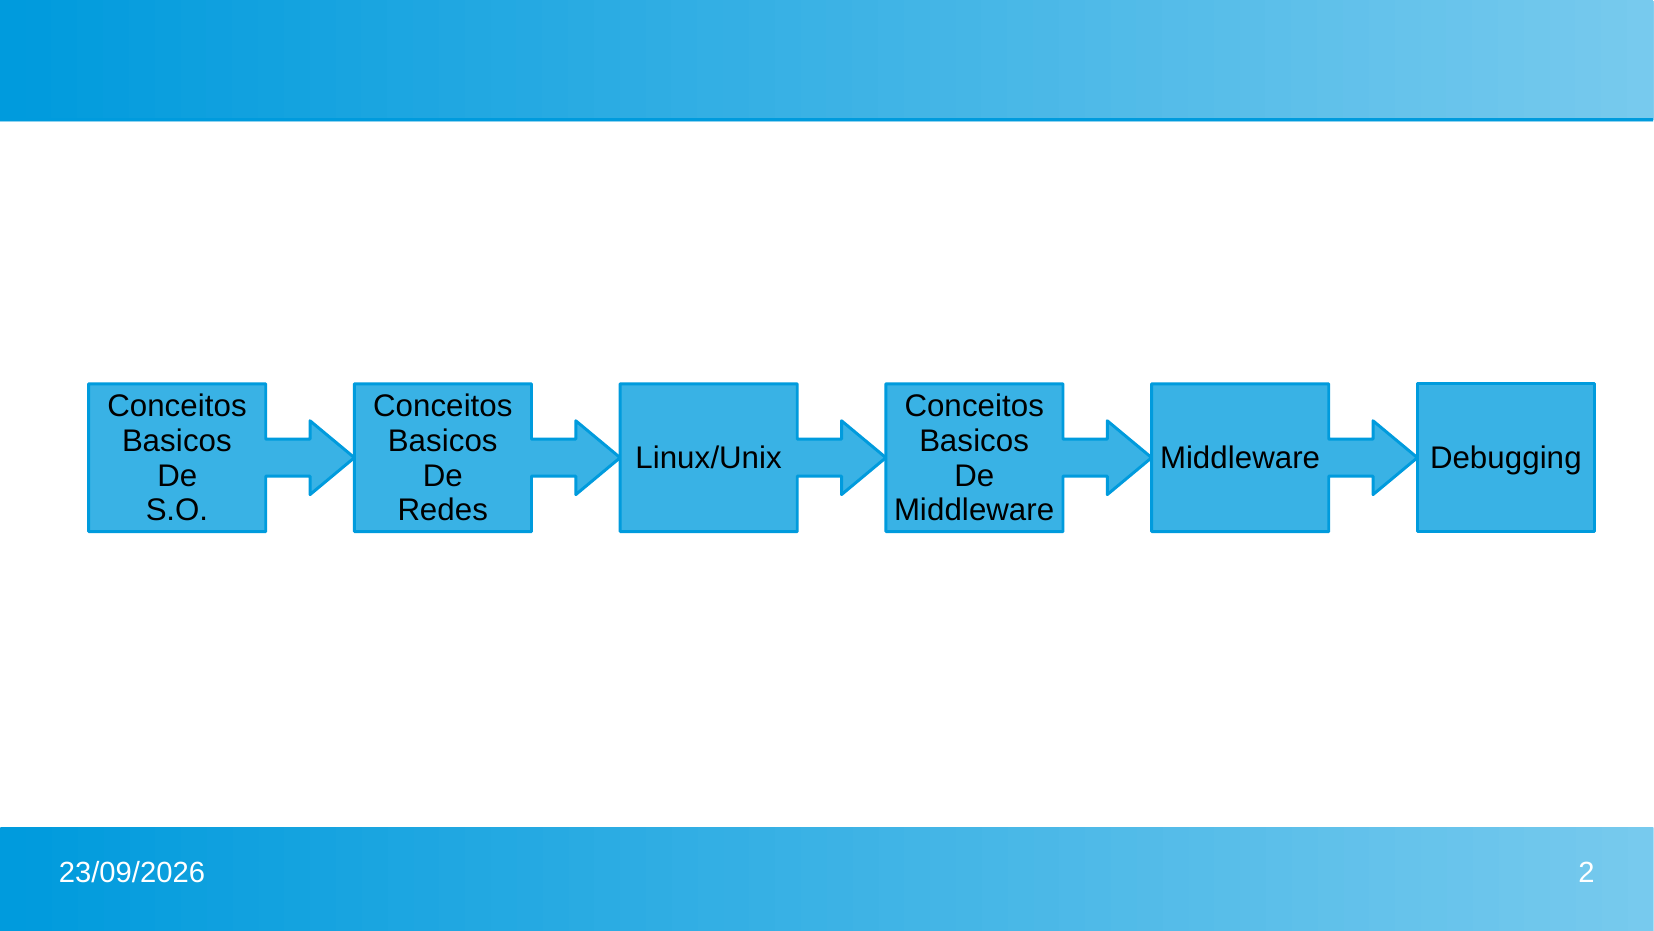

#
Conceitos
Basicos
De
S.O.
Conceitos
Basicos
De
Redes
Linux/Unix
Conceitos
Basicos
De
Middleware
Middleware
Debugging
2